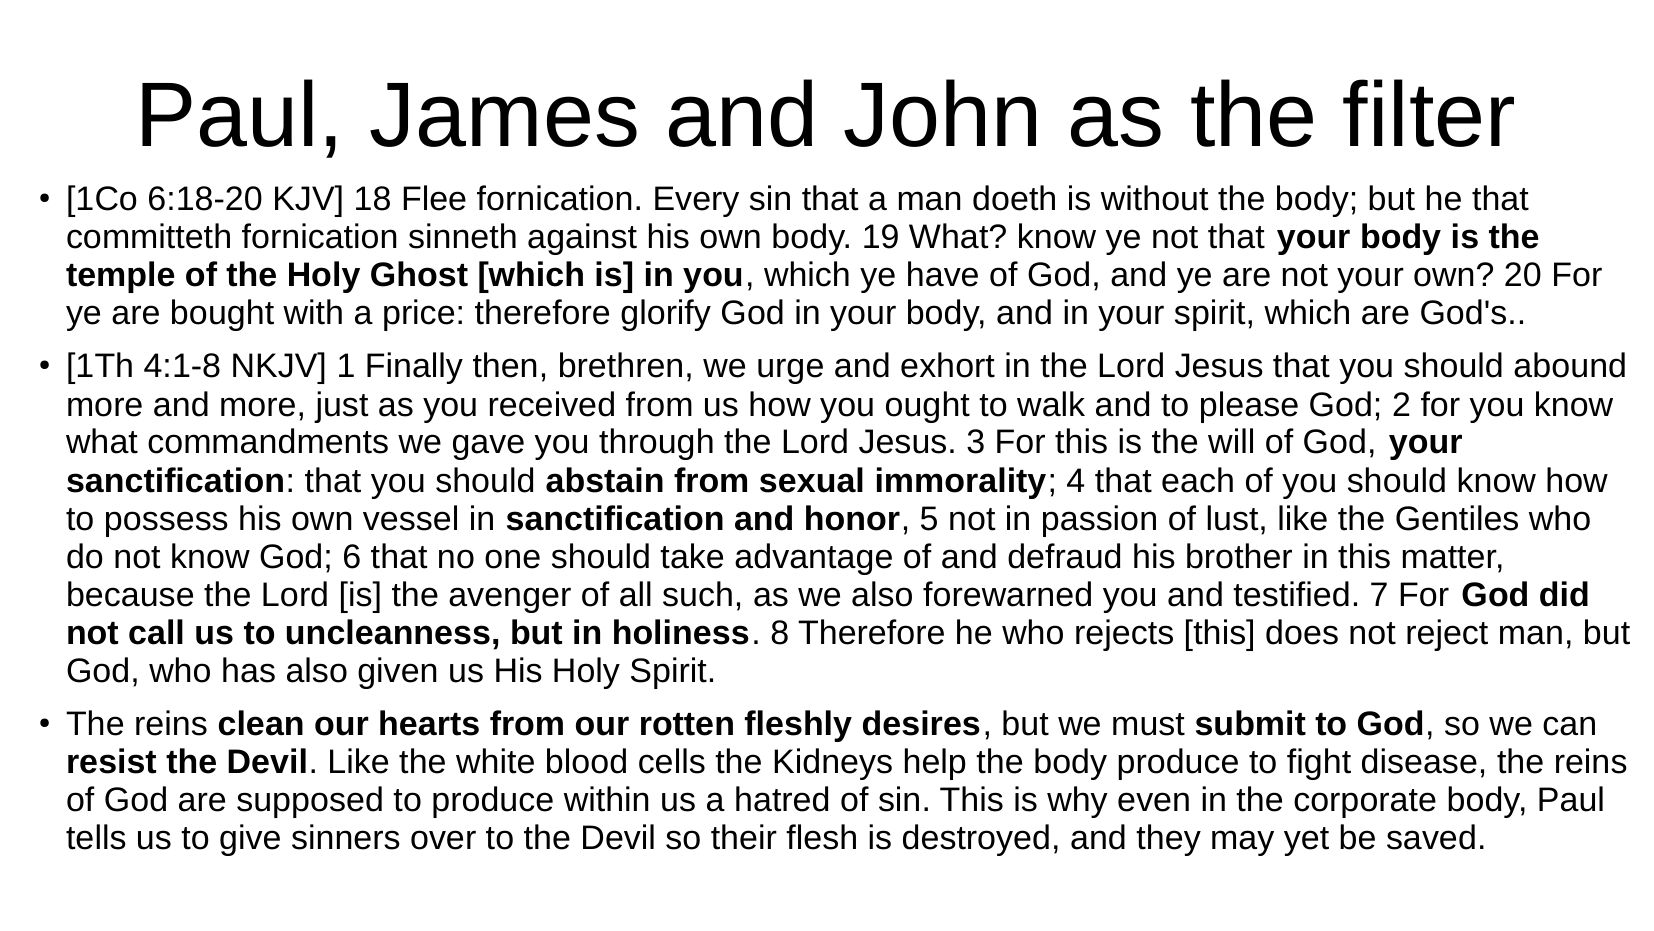

# Paul, James and John as the filter
[1Co 6:18-20 KJV] 18 Flee fornication. Every sin that a man doeth is without the body; but he that committeth fornication sinneth against his own body. 19 What? know ye not that your body is the temple of the Holy Ghost [which is] in you, which ye have of God, and ye are not your own? 20 For ye are bought with a price: therefore glorify God in your body, and in your spirit, which are God's..
[1Th 4:1-8 NKJV] 1 Finally then, brethren, we urge and exhort in the Lord Jesus that you should abound more and more, just as you received from us how you ought to walk and to please God; 2 for you know what commandments we gave you through the Lord Jesus. 3 For this is the will of God, your sanctification: that you should abstain from sexual immorality; 4 that each of you should know how to possess his own vessel in sanctification and honor, 5 not in passion of lust, like the Gentiles who do not know God; 6 that no one should take advantage of and defraud his brother in this matter, because the Lord [is] the avenger of all such, as we also forewarned you and testified. 7 For God did not call us to uncleanness, but in holiness. 8 Therefore he who rejects [this] does not reject man, but God, who has also given us His Holy Spirit.
The reins clean our hearts from our rotten fleshly desires, but we must submit to God, so we can resist the Devil. Like the white blood cells the Kidneys help the body produce to fight disease, the reins of God are supposed to produce within us a hatred of sin. This is why even in the corporate body, Paul tells us to give sinners over to the Devil so their flesh is destroyed, and they may yet be saved.